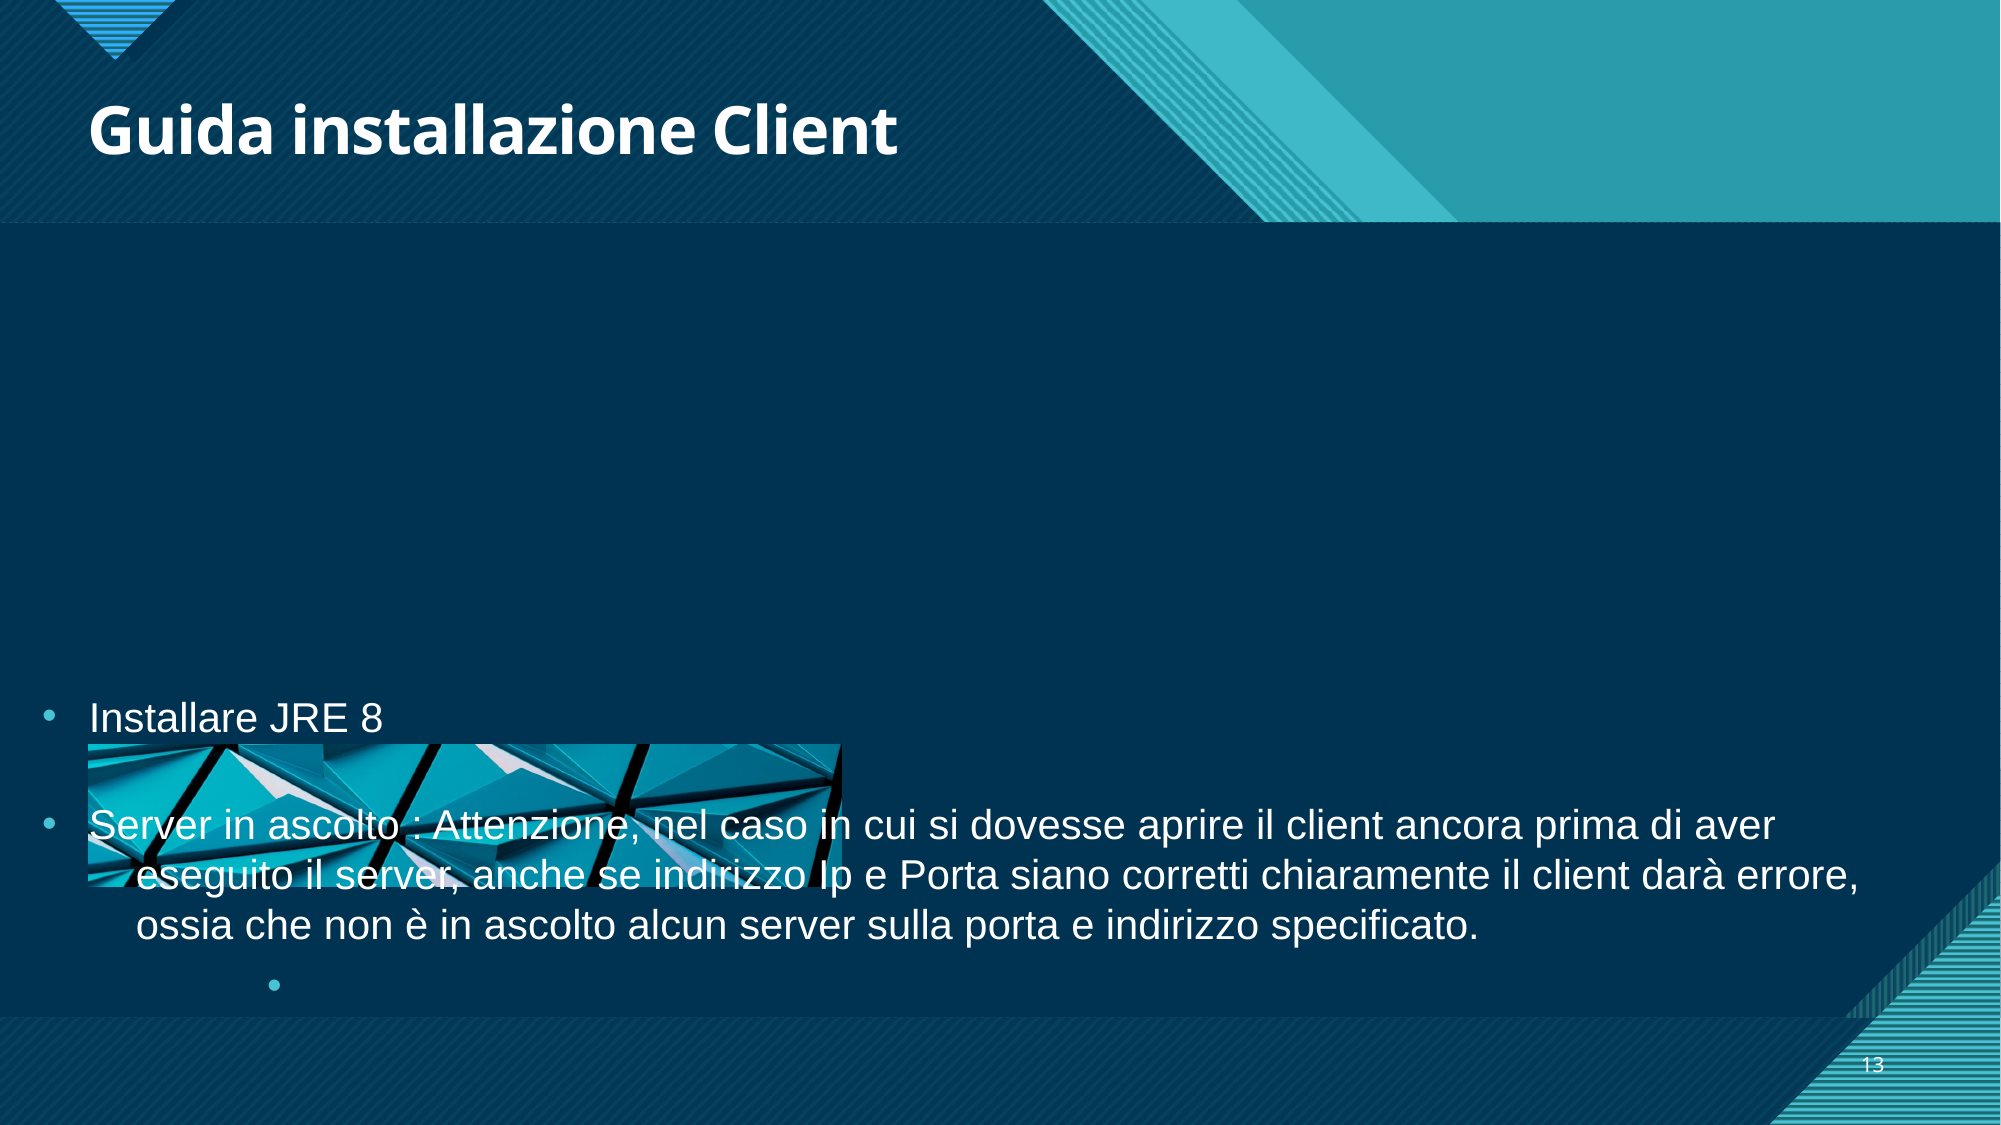

# Guida installazione Client
Installare JRE 8
Server in ascolto : Attenzione, nel caso in cui si dovesse aprire il client ancora prima di aver eseguito il server, anche se indirizzo Ip e Porta siano corretti chiaramente il client darà errore, ossia che non è in ascolto alcun server sulla porta e indirizzo specificato.